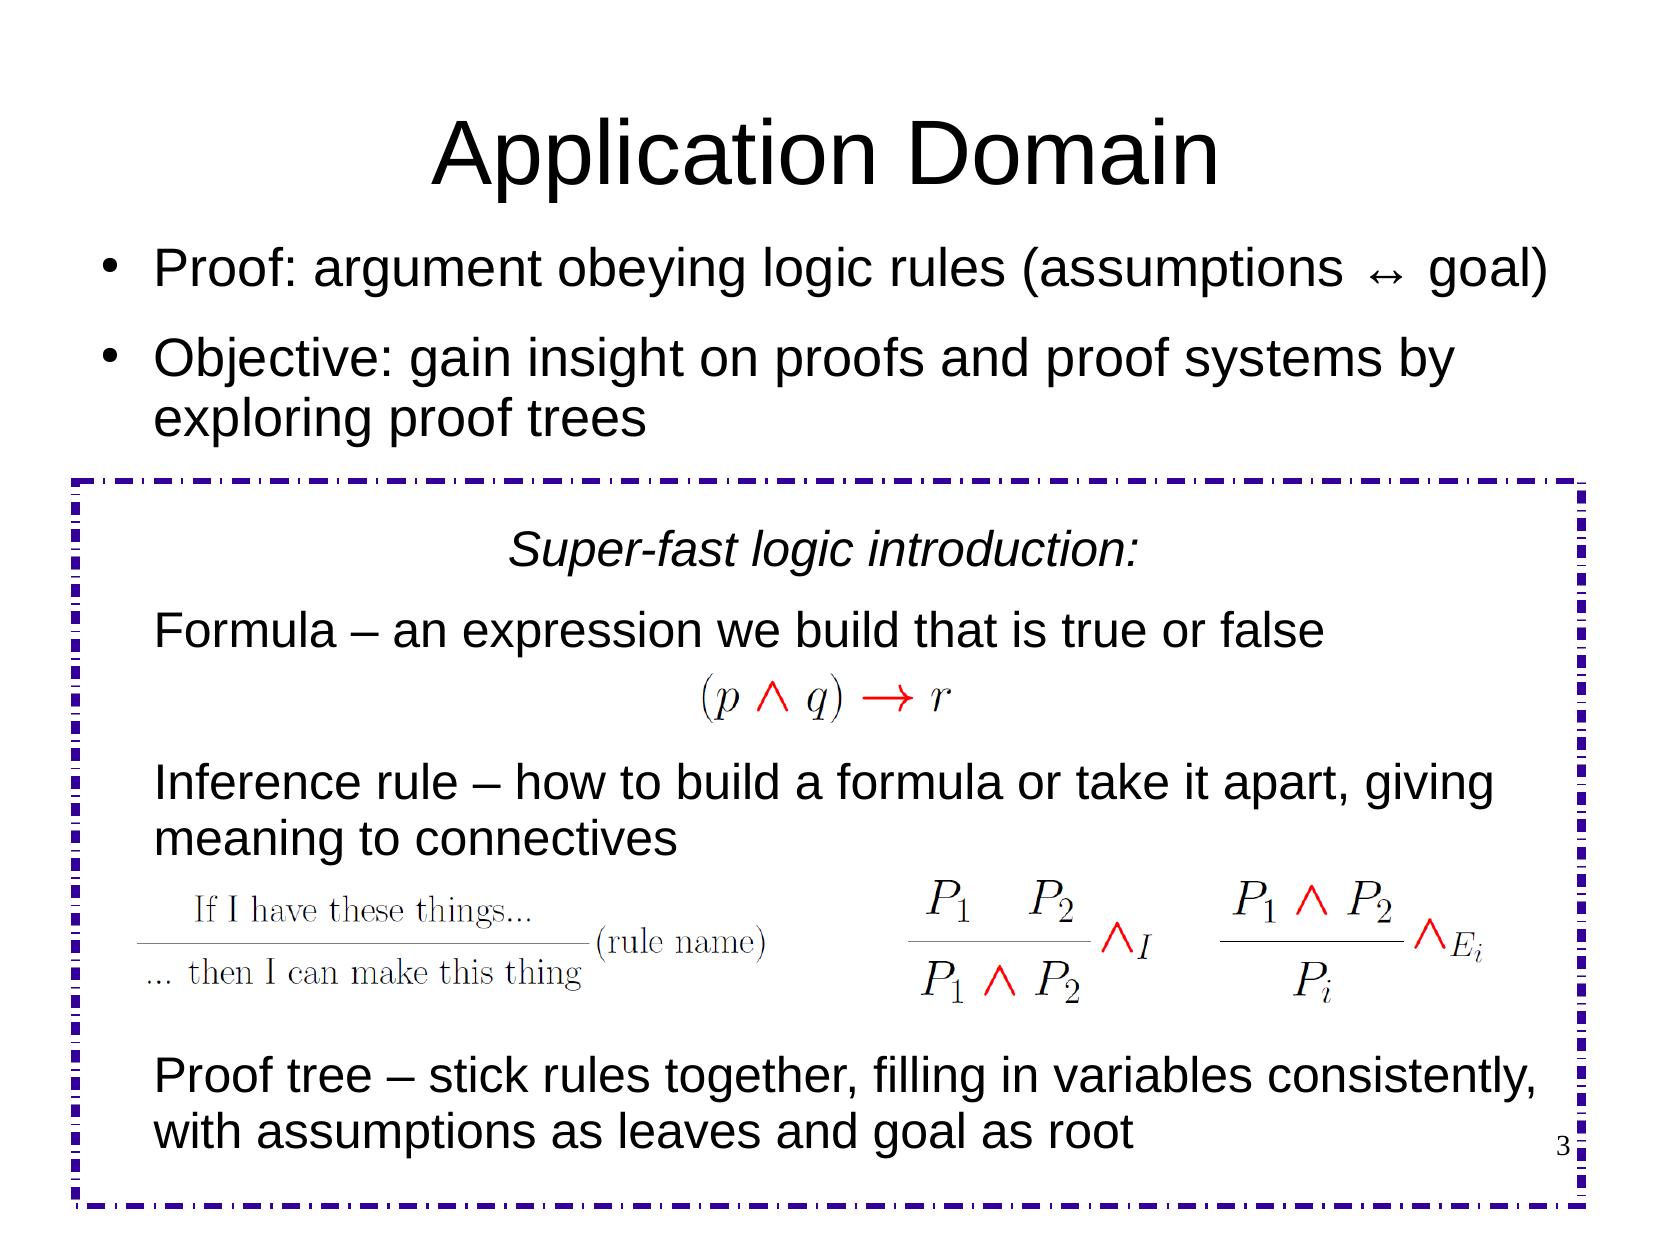

# Application Domain
Proof: argument obeying logic rules (assumptions ↔ goal)
Objective: gain insight on proofs and proof systems by exploring proof trees
Super-fast logic introduction:
Formula – an expression we build that is true or false
Inference rule – how to build a formula or take it apart, giving meaning to connectives
Proof tree – stick rules together, filling in variables consistently, with assumptions as leaves and goal as root
3